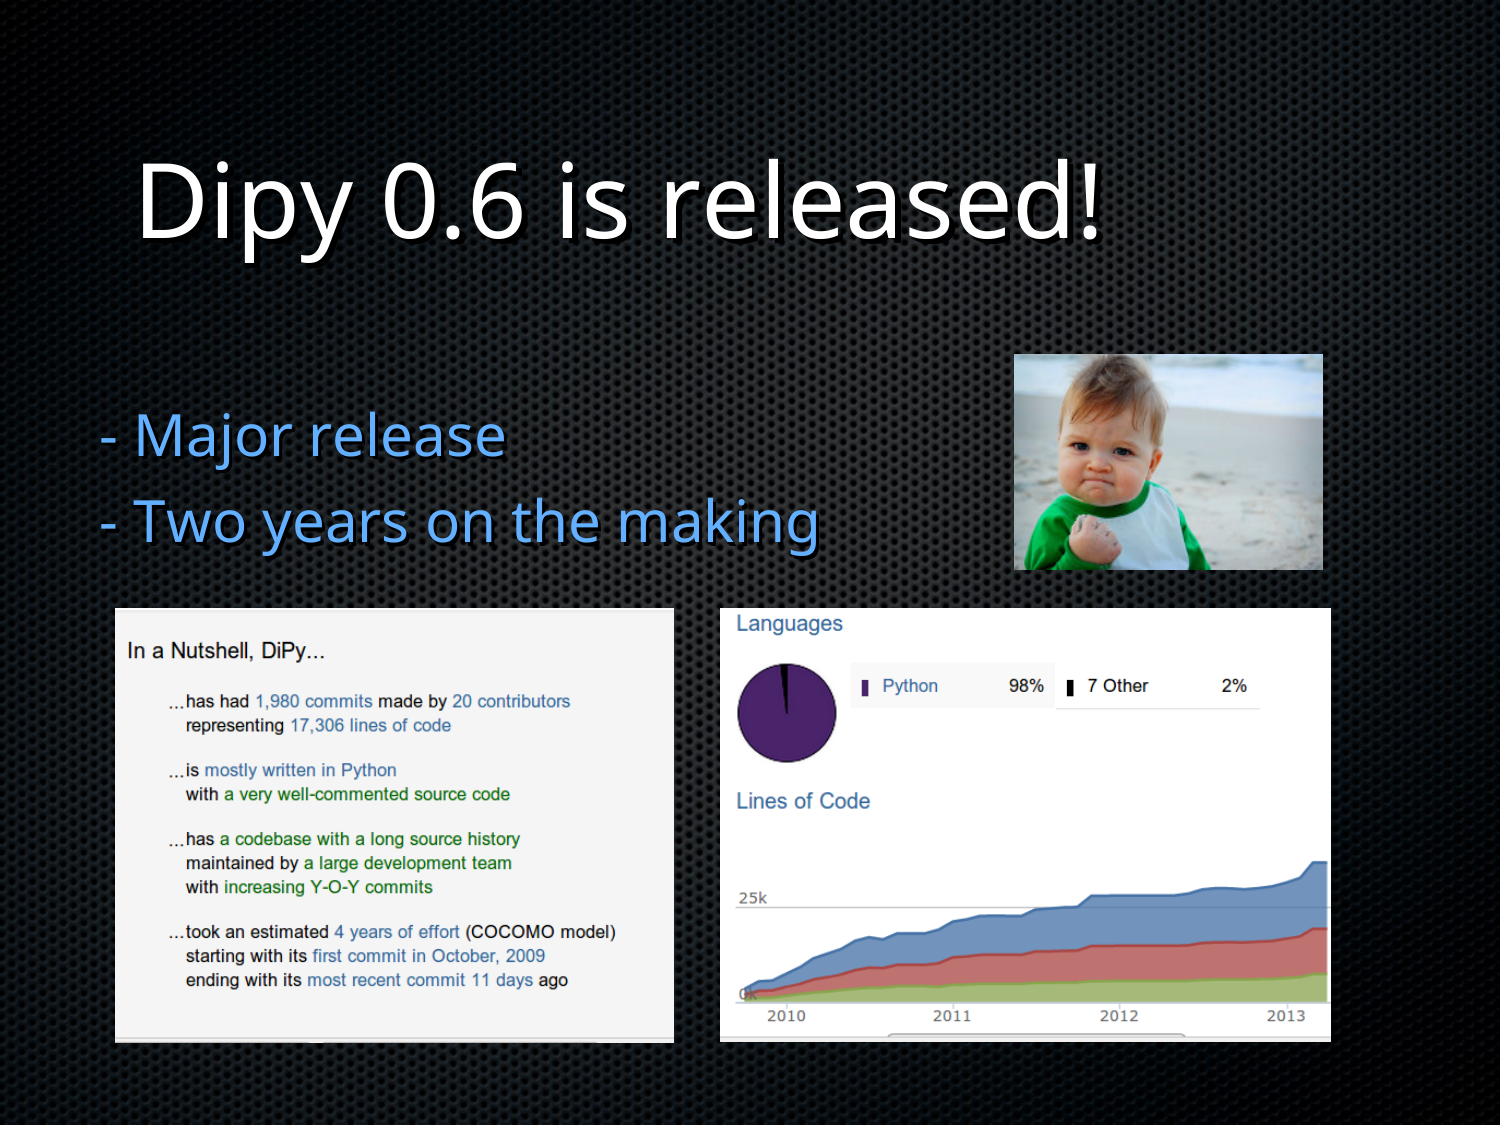

# Dipy 0.6 is released!
- Major release
- Two years on the making